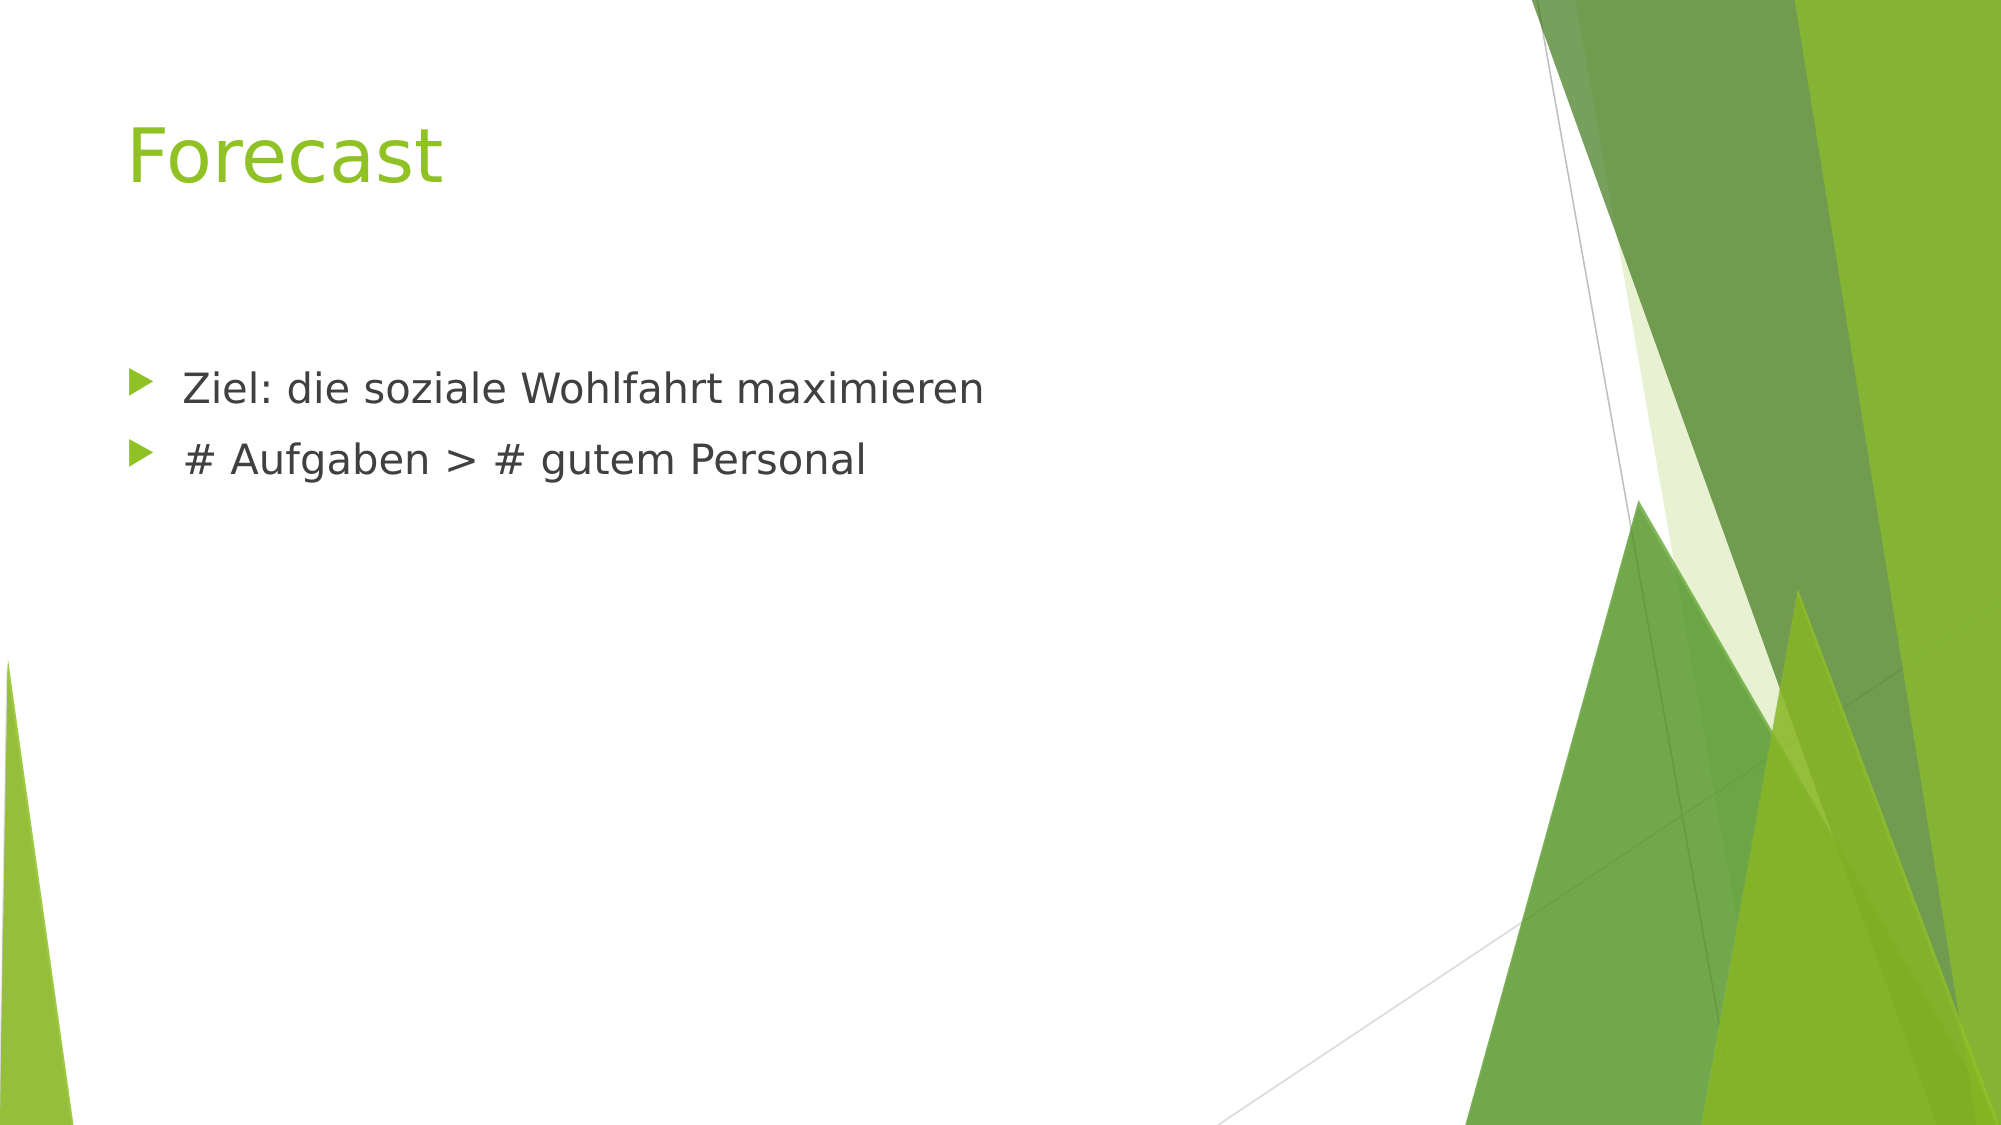

# Forecast
Ziel: die soziale Wohlfahrt maximieren
# Aufgaben > # gutem Personal